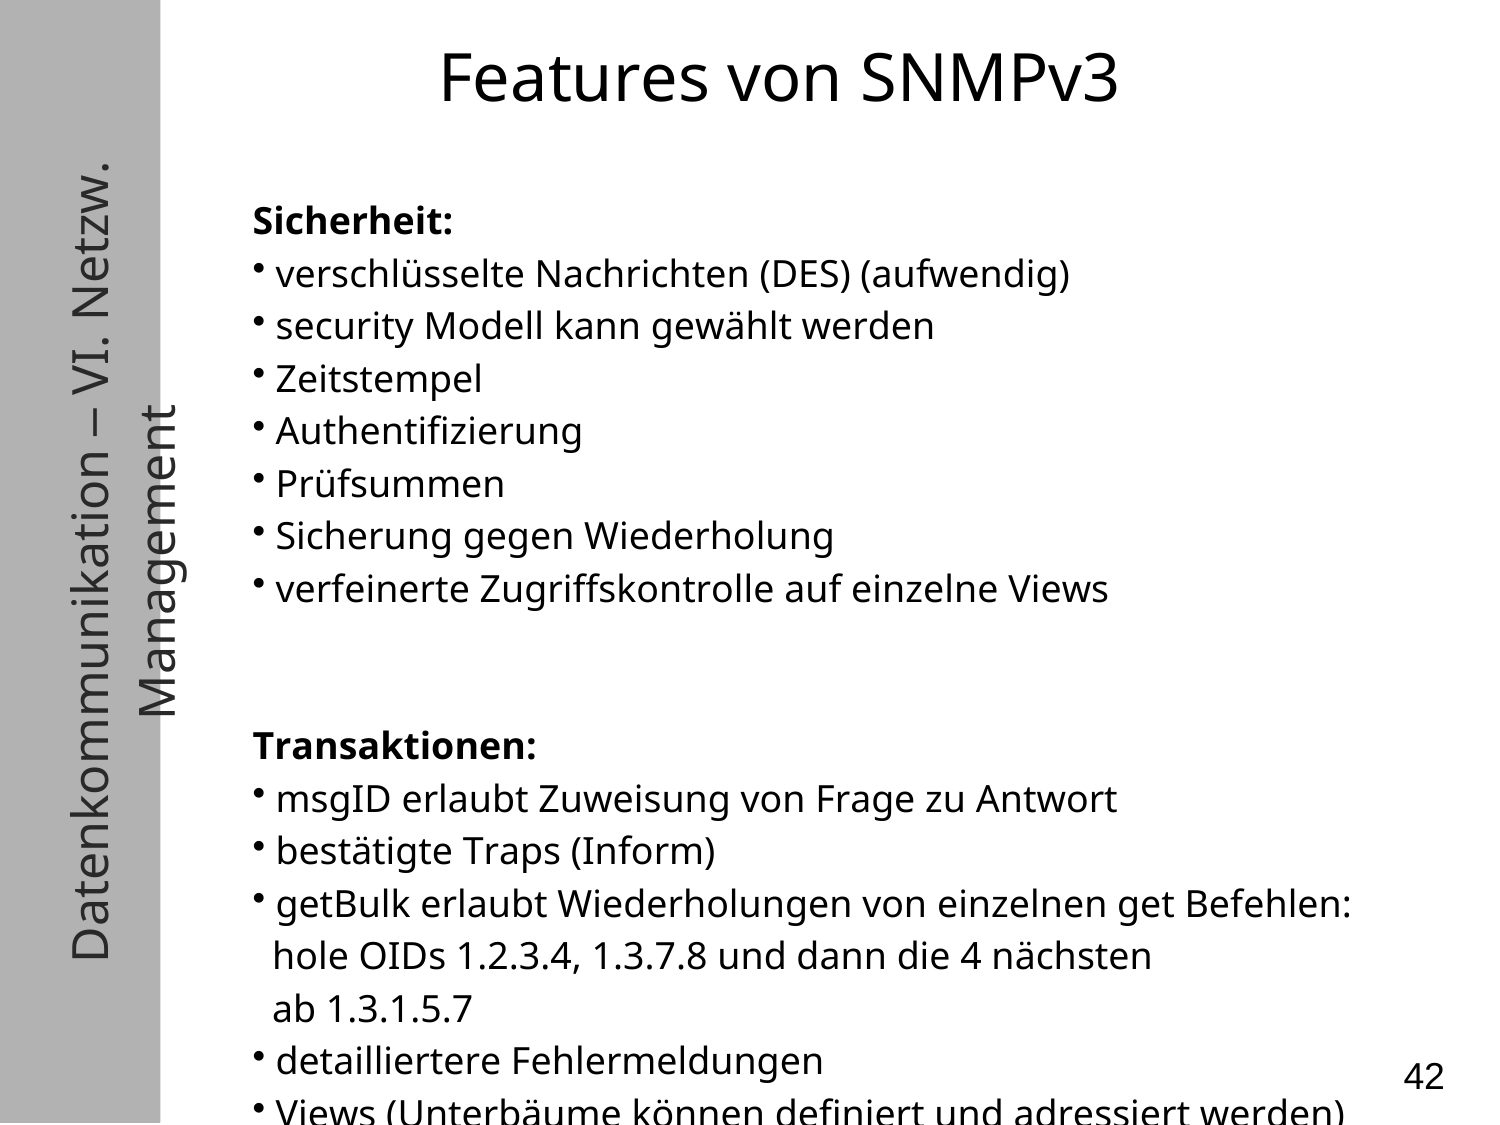

Features von SNMPv3
Sicherheit:
 verschlüsselte Nachrichten (DES) (aufwendig)
 security Modell kann gewählt werden
 Zeitstempel
 Authentifizierung
 Prüfsummen
 Sicherung gegen Wiederholung
 verfeinerte Zugriffskontrolle auf einzelne Views
Transaktionen:
 msgID erlaubt Zuweisung von Frage zu Antwort
 bestätigte Traps (Inform)
 getBulk erlaubt Wiederholungen von einzelnen get Befehlen:
 hole OIDs 1.2.3.4, 1.3.7.8 und dann die 4 nächsten
 ab 1.3.1.5.7
 detailliertere Fehlermeldungen
 Views (Unterbäume können definiert und adressiert werden)
Datenkommunikation – VI. Netzw. Management